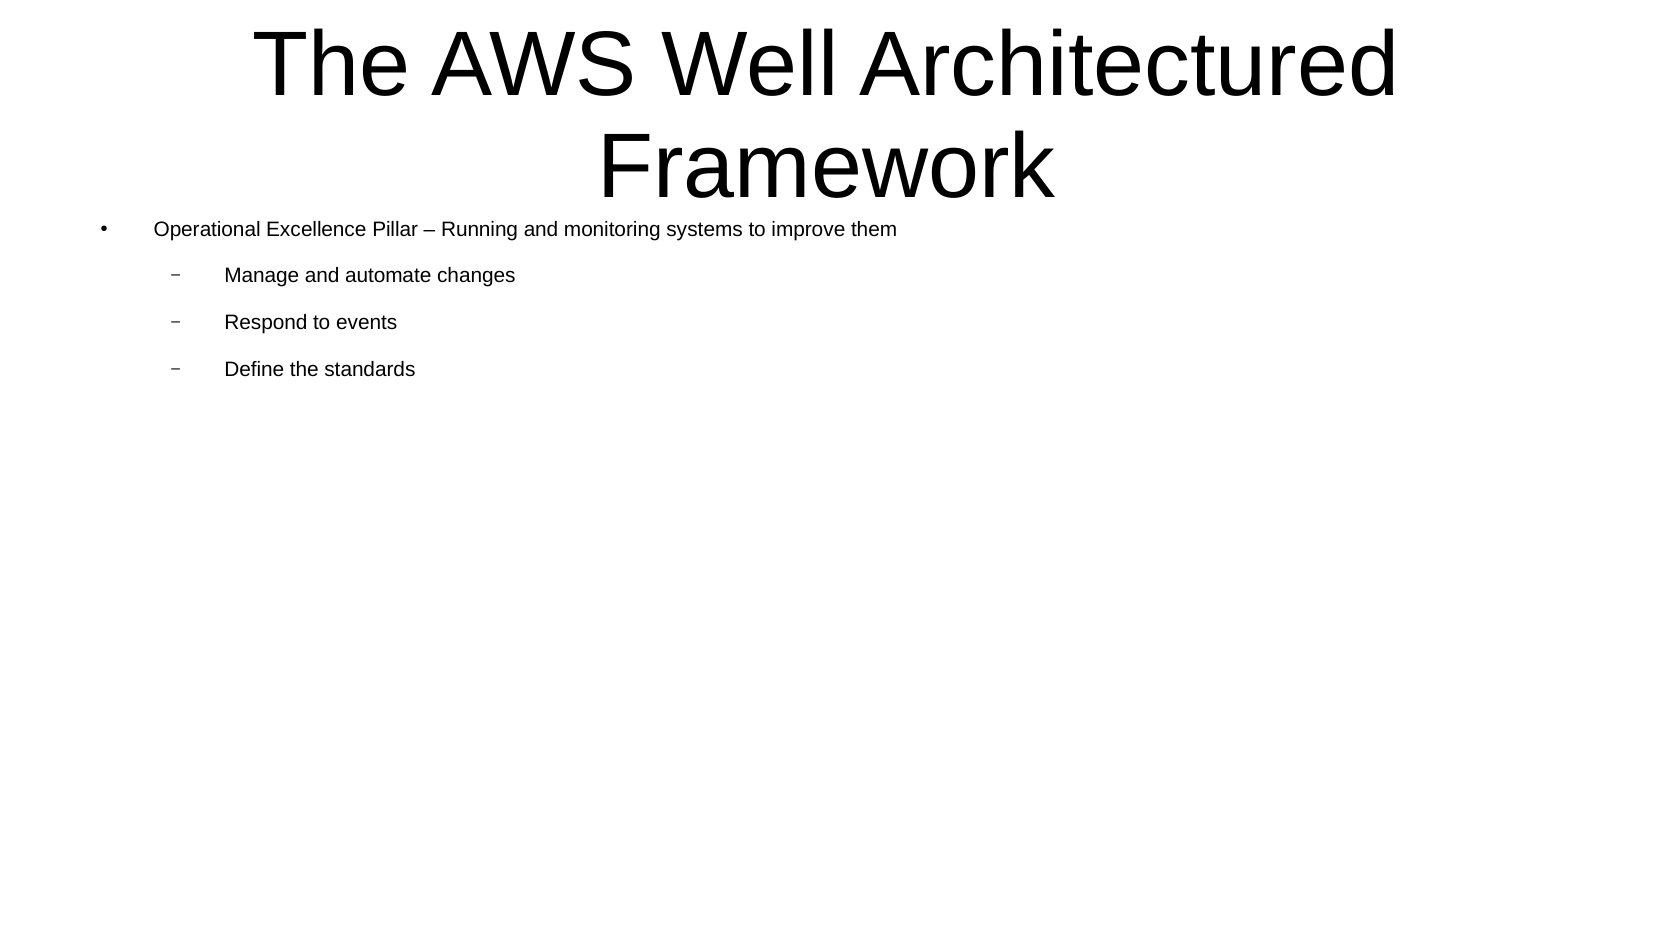

# The AWS Well Architectured Framework
Operational Excellence Pillar – Running and monitoring systems to improve them
Manage and automate changes
Respond to events
Define the standards